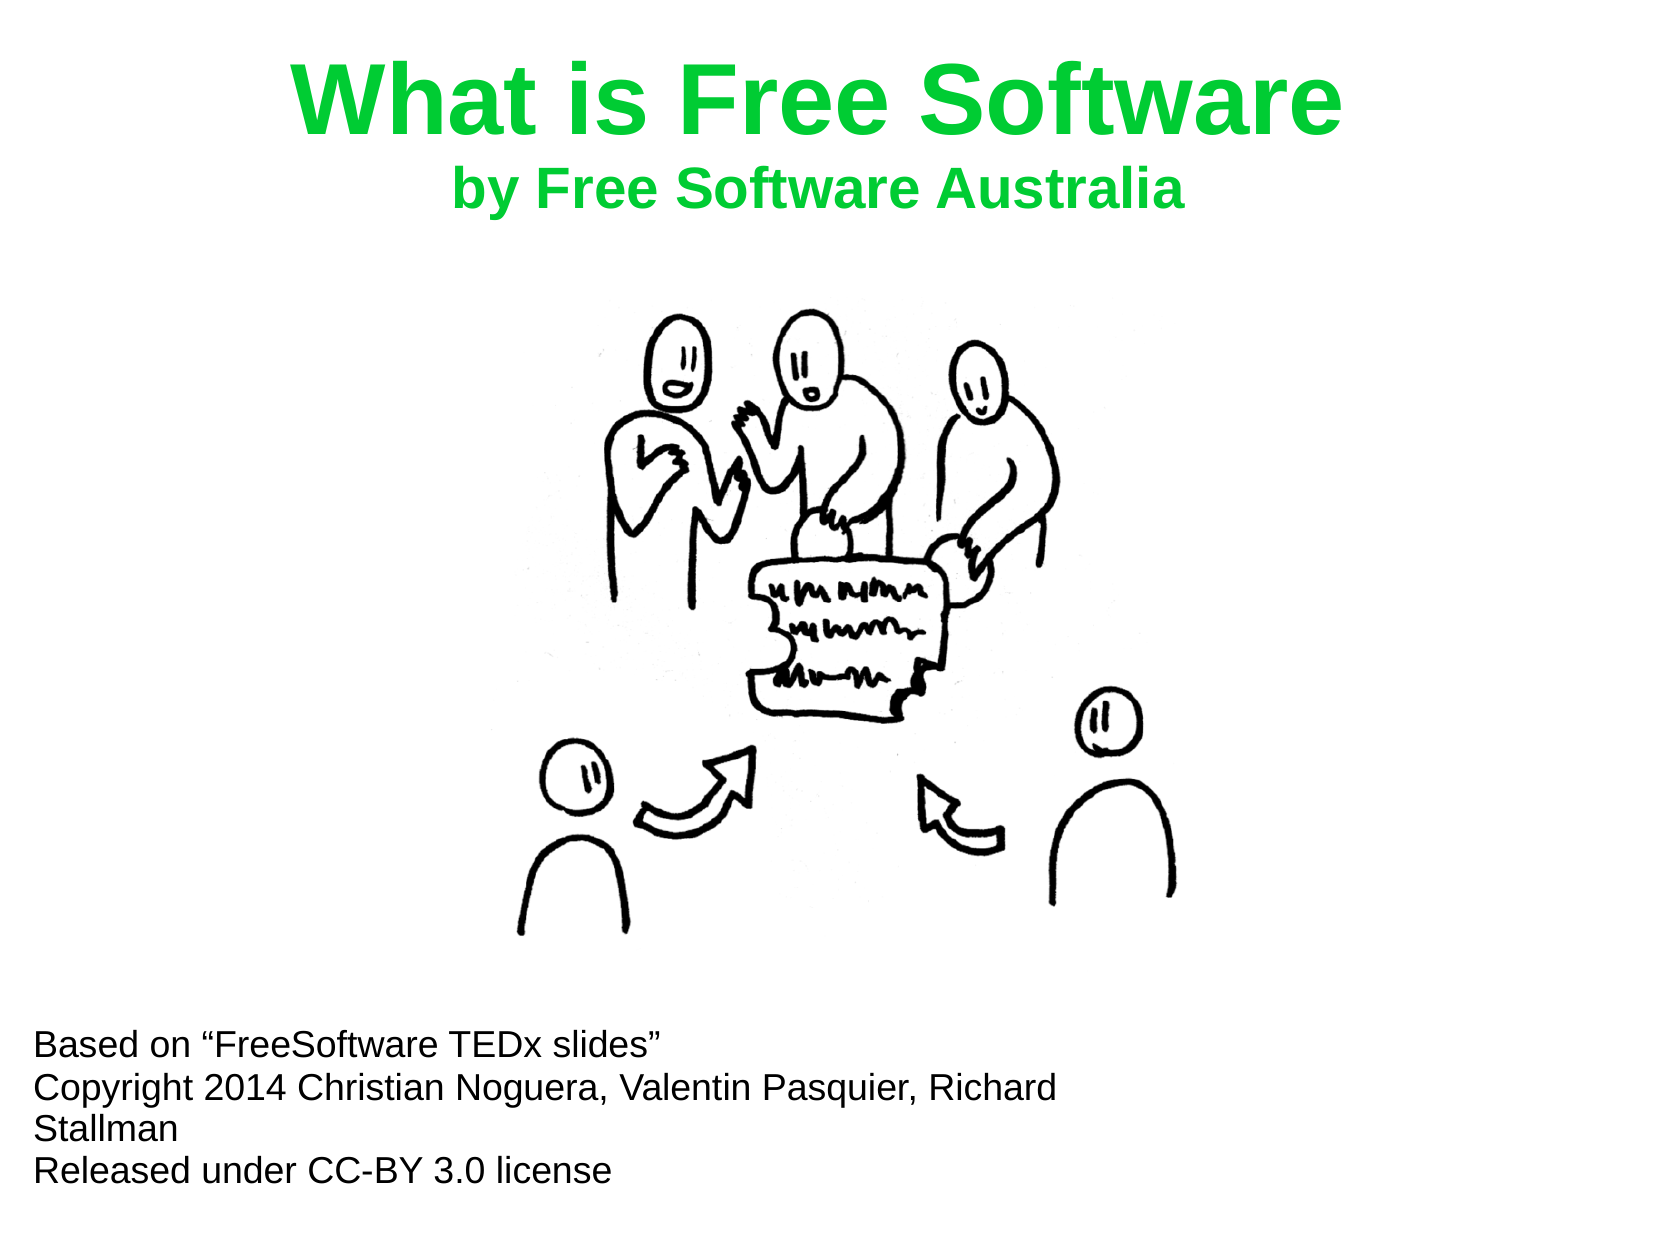

# What is Free Software by Free Software Australia
Based on “FreeSoftware TEDx slides”
Copyright 2014 Christian Noguera, Valentin Pasquier, Richard Stallman
Released under CC-BY 3.0 license